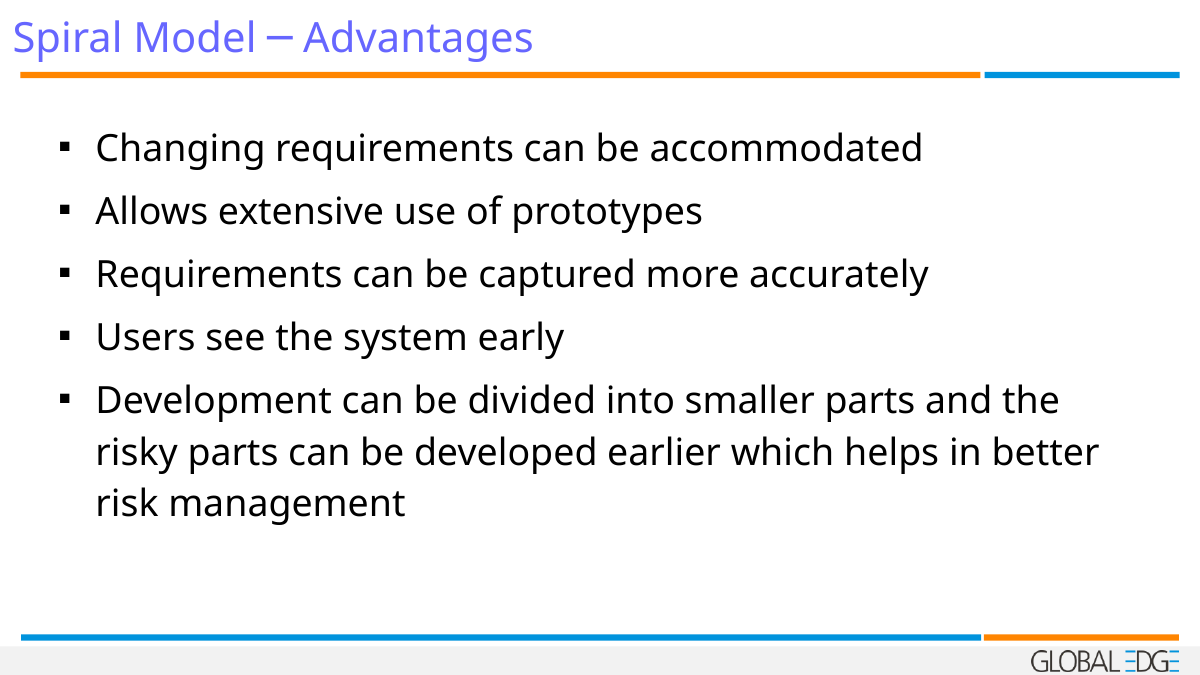

# Spiral Model ─ Advantages
Changing requirements can be accommodated
Allows extensive use of prototypes
Requirements can be captured more accurately
Users see the system early
Development can be divided into smaller parts and the risky parts can be developed earlier which helps in better risk management